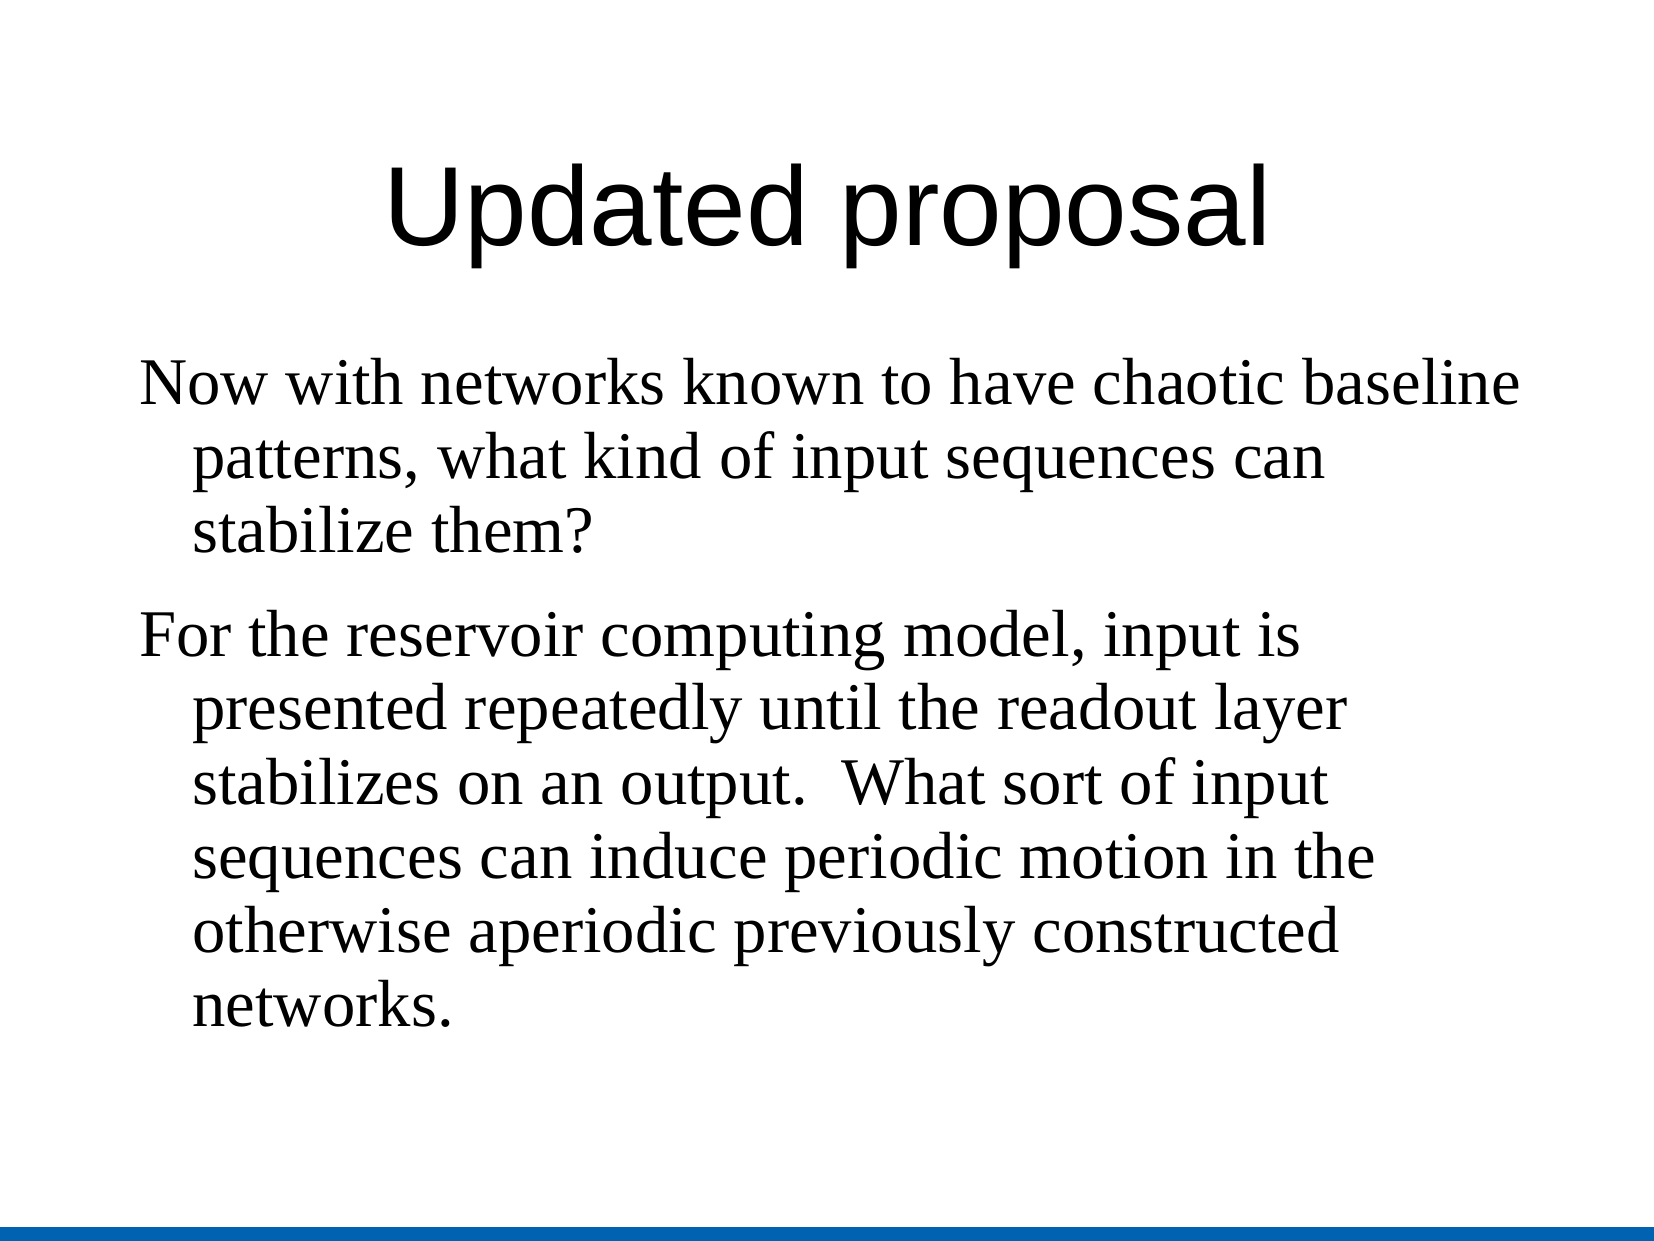

# Updated proposal
Now with networks known to have chaotic baseline patterns, what kind of input sequences can stabilize them?
For the reservoir computing model, input is presented repeatedly until the readout layer stabilizes on an output. What sort of input sequences can induce periodic motion in the otherwise aperiodic previously constructed networks.